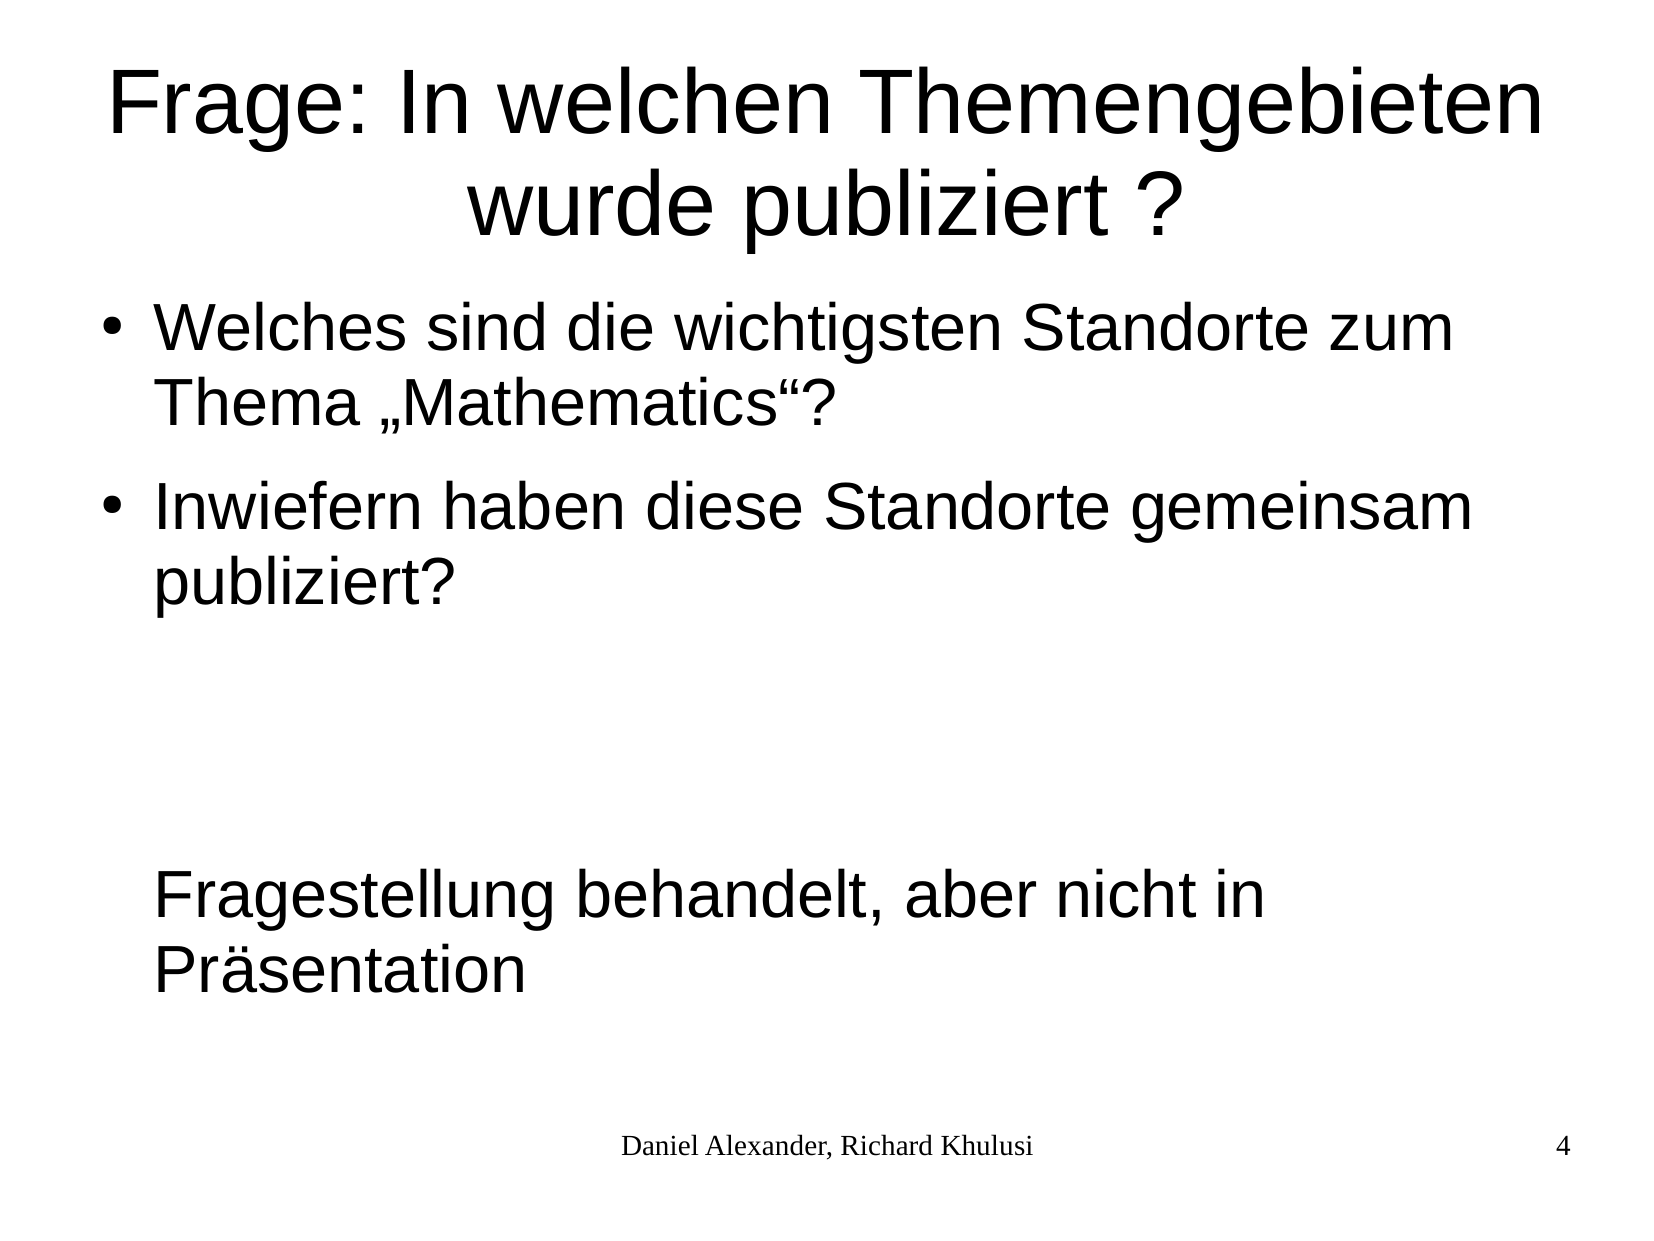

# Frage: In welchen Themengebieten wurde publiziert ?
Welches sind die wichtigsten Standorte zum Thema „Mathematics“?
Inwiefern haben diese Standorte gemeinsam publiziert?
Fragestellung behandelt, aber nicht in Präsentation
Daniel Alexander, Richard Khulusi
4